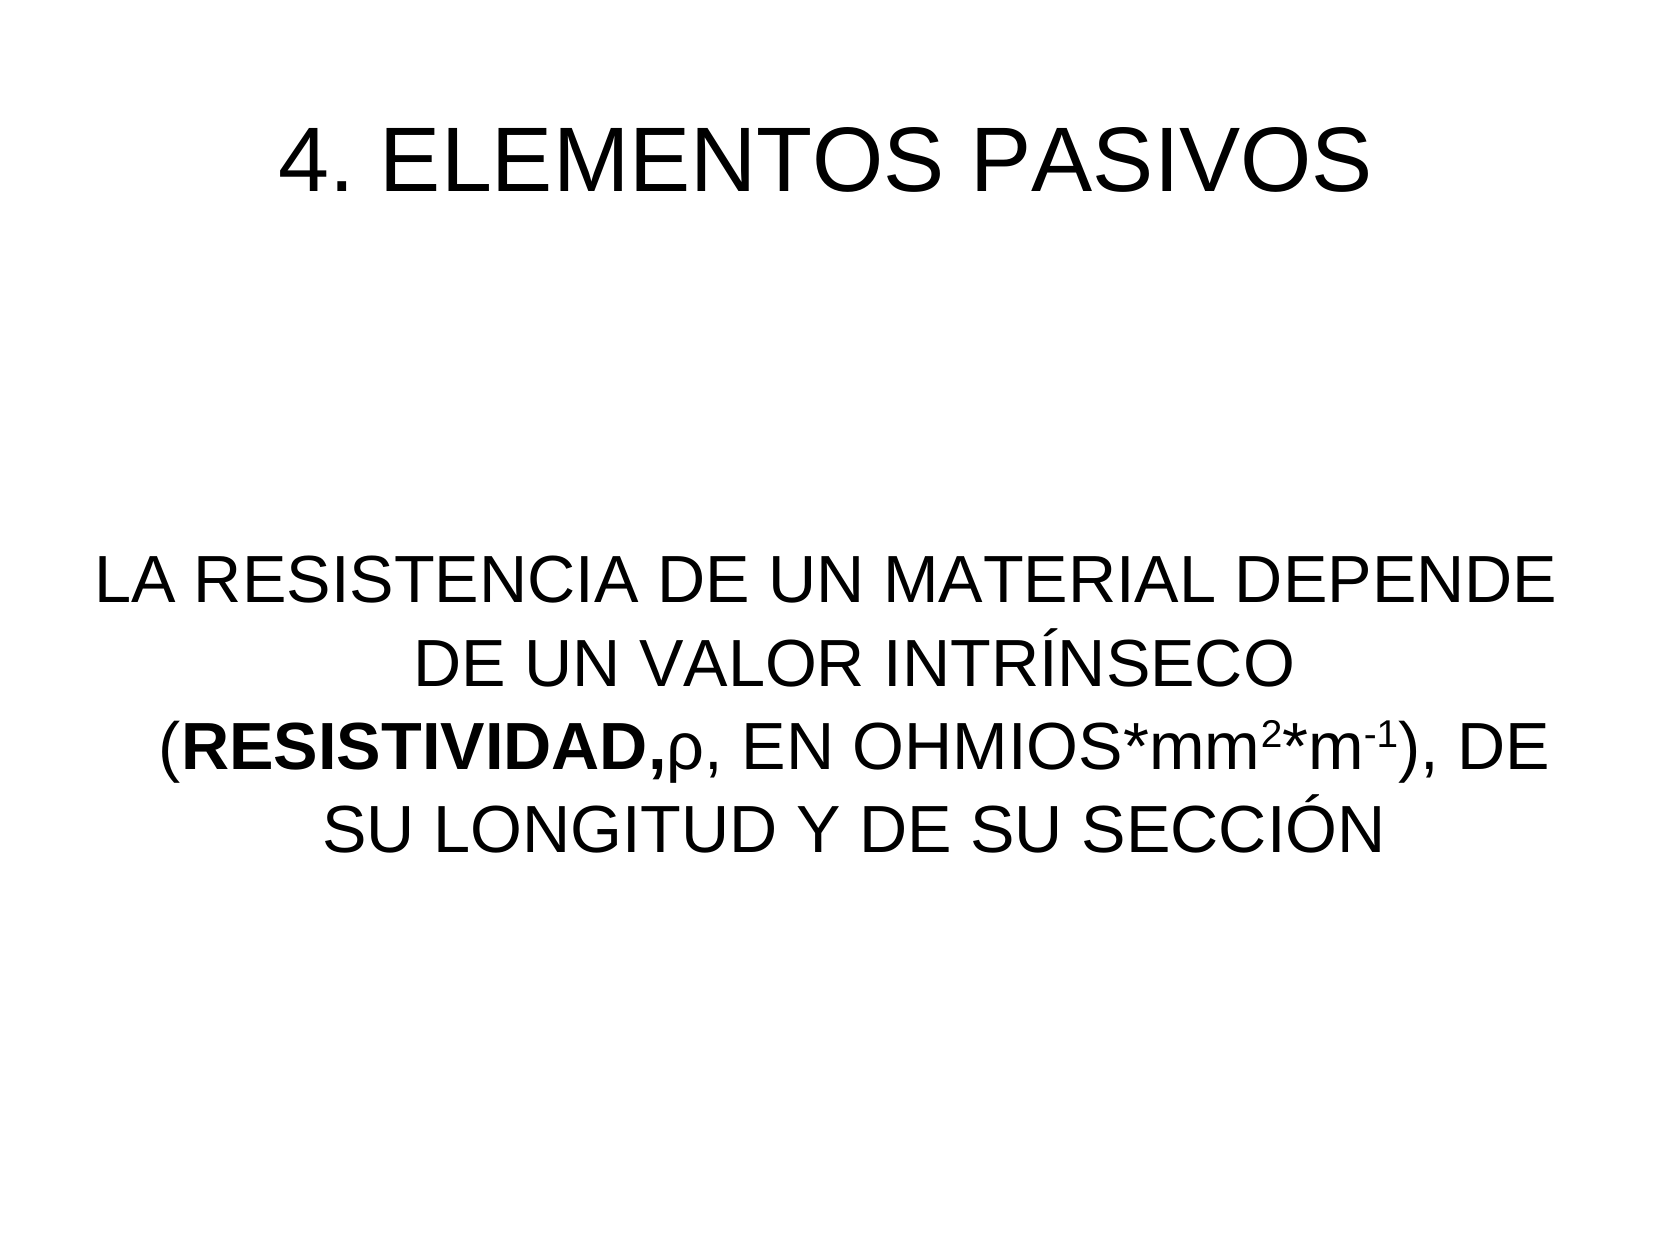

# 4. ELEMENTOS PASIVOS
LA RESISTENCIA DE UN MATERIAL DEPENDE DE UN VALOR INTRÍNSECO (RESISTIVIDAD,ρ, EN OHMIOS*mm2*m-1), DE SU LONGITUD Y DE SU SECCIÓN